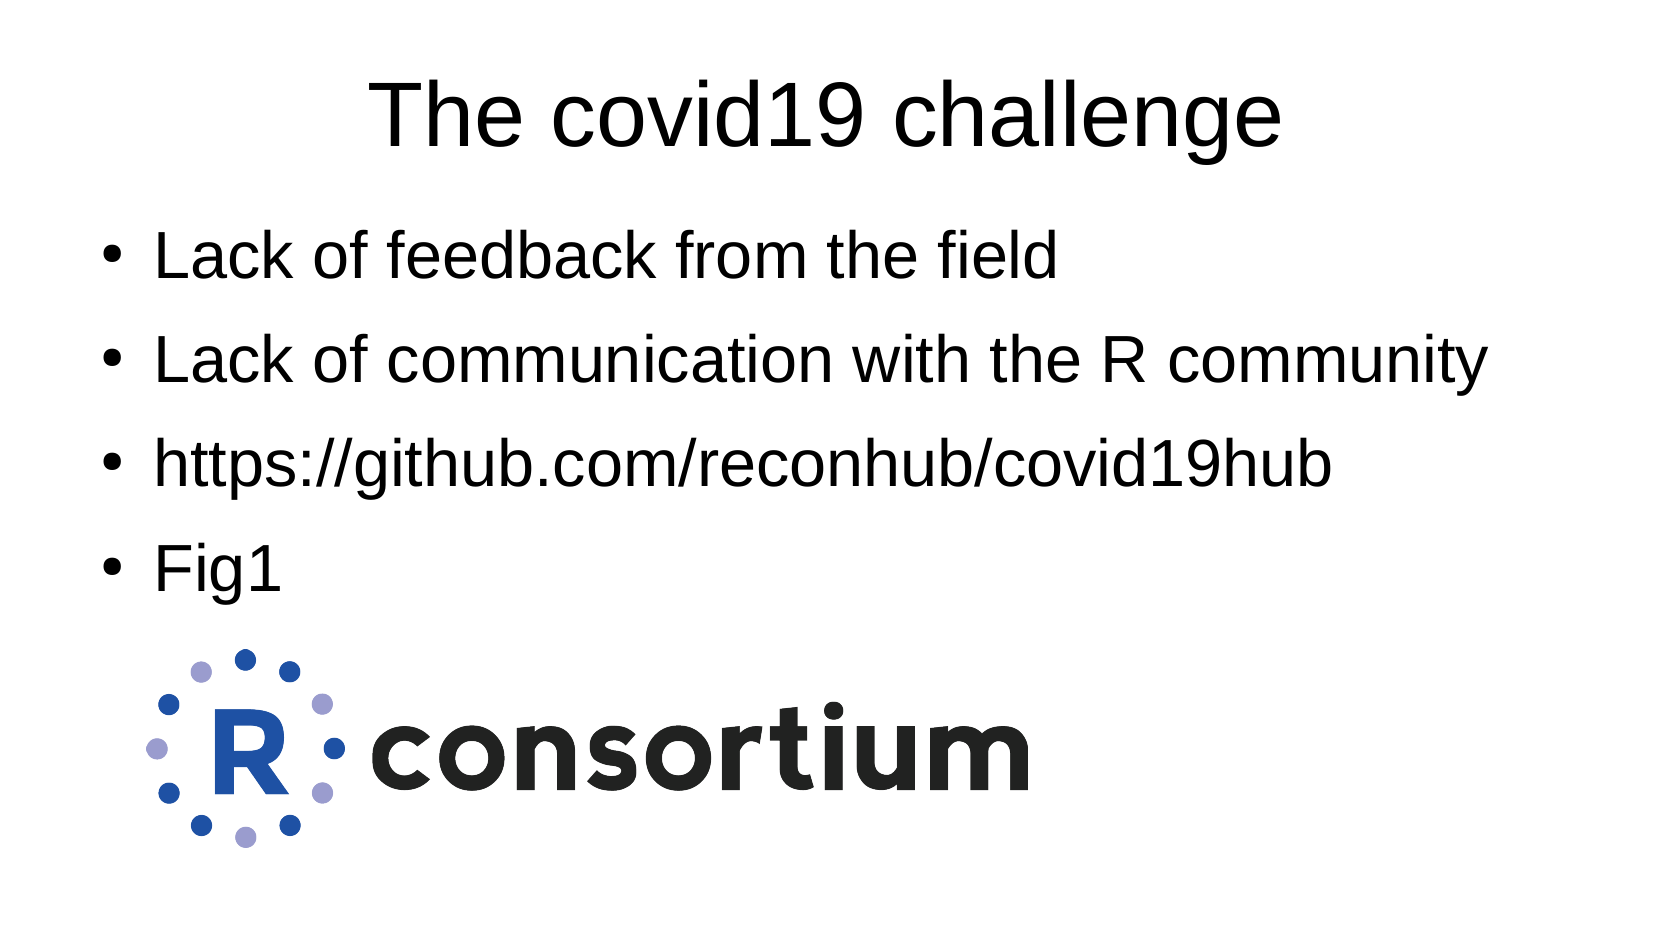

# The covid19 challenge
Lack of feedback from the field
Lack of communication with the R community
https://github.com/reconhub/covid19hub
Fig1